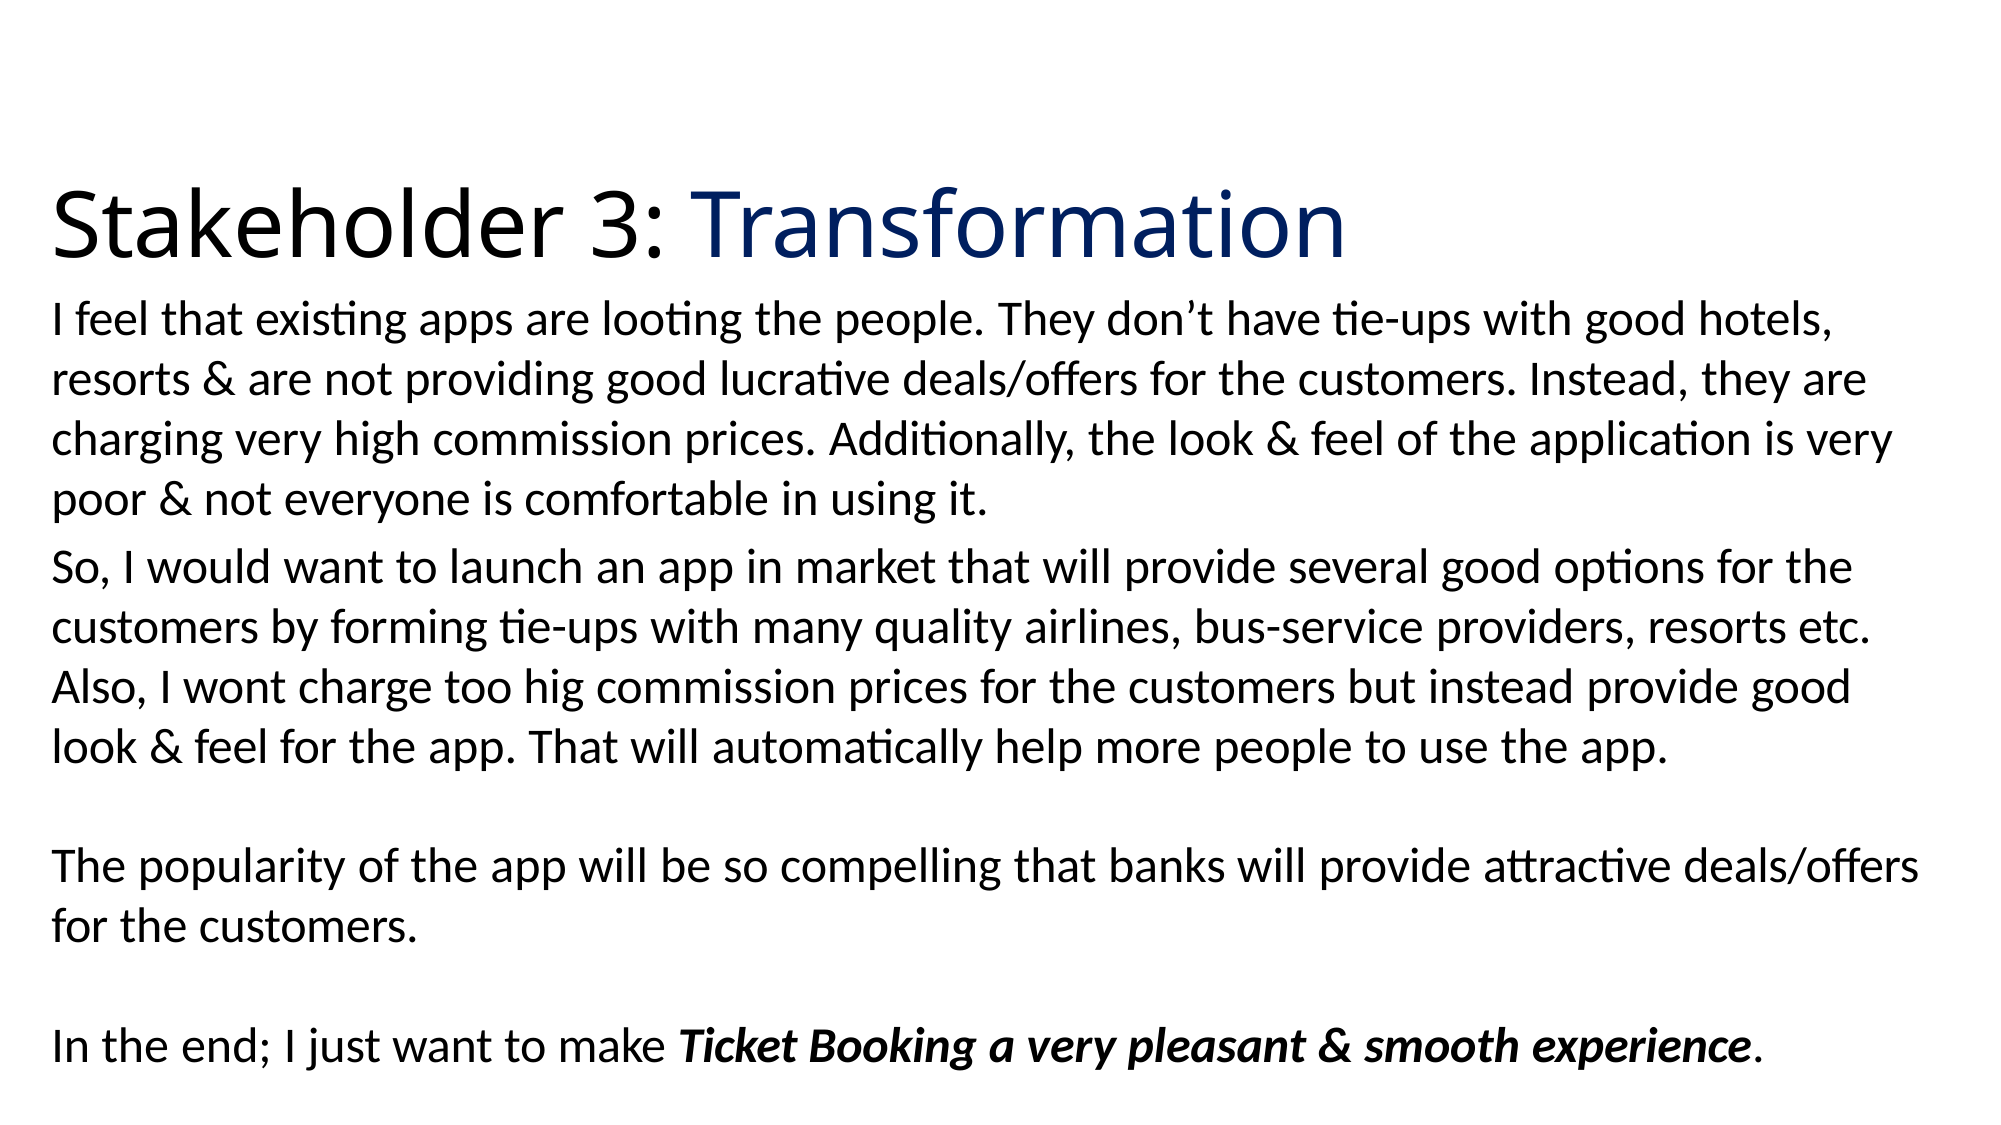

# Stakeholder 3: Transformation
I feel that existing apps are looting the people. They don’t have tie-ups with good hotels, resorts & are not providing good lucrative deals/offers for the customers. Instead, they are charging very high commission prices. Additionally, the look & feel of the application is very poor & not everyone is comfortable in using it.
So, I would want to launch an app in market that will provide several good options for the customers by forming tie-ups with many quality airlines, bus-service providers, resorts etc. Also, I wont charge too hig commission prices for the customers but instead provide good look & feel for the app. That will automatically help more people to use the app.
The popularity of the app will be so compelling that banks will provide attractive deals/offers
for the customers.
In the end; I just want to make Ticket Booking a very pleasant & smooth experience.